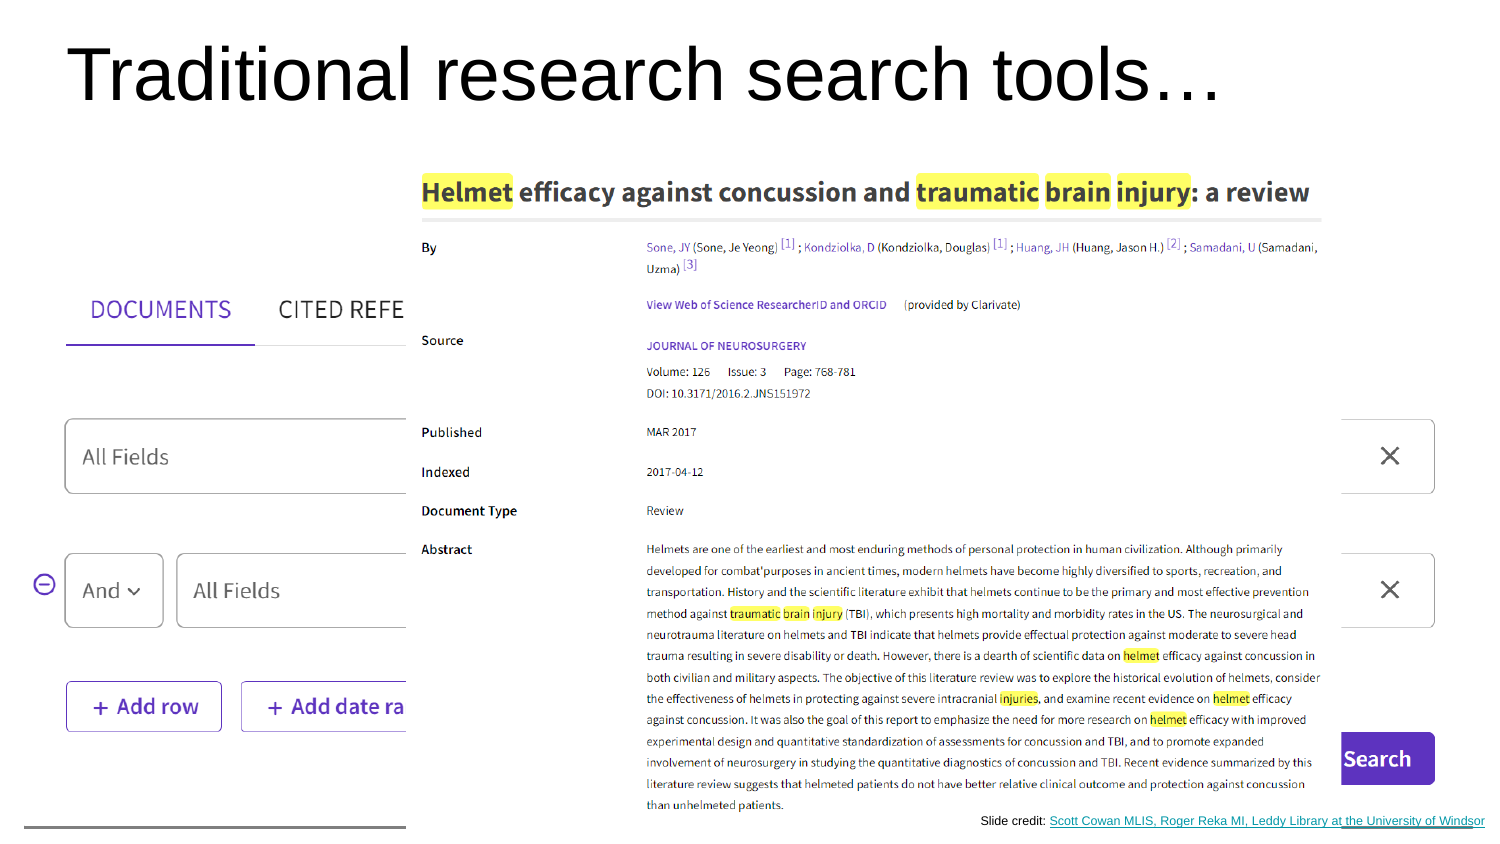

# Traditional research search tools…
Slide credit: Scott Cowan MLIS, Roger Reka MI, Leddy Library at the University of Windsor